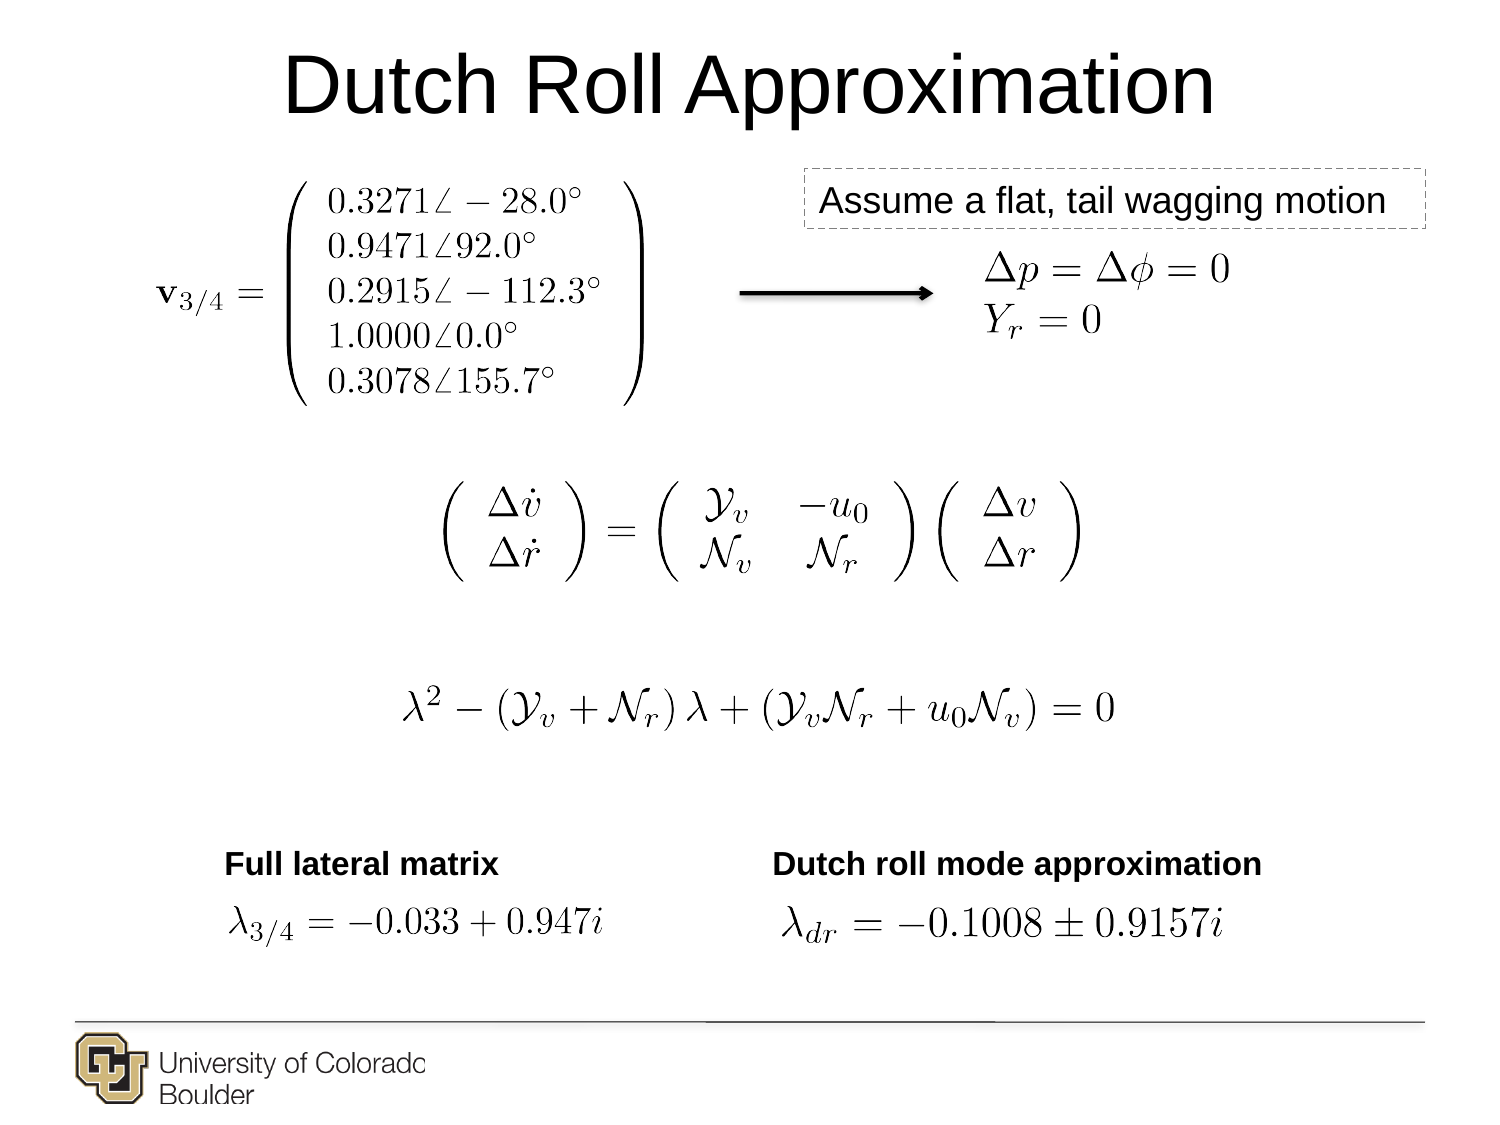

# Dutch Roll Approximation
Assume a flat, tail wagging motion
Full lateral matrix
Dutch roll mode approximation